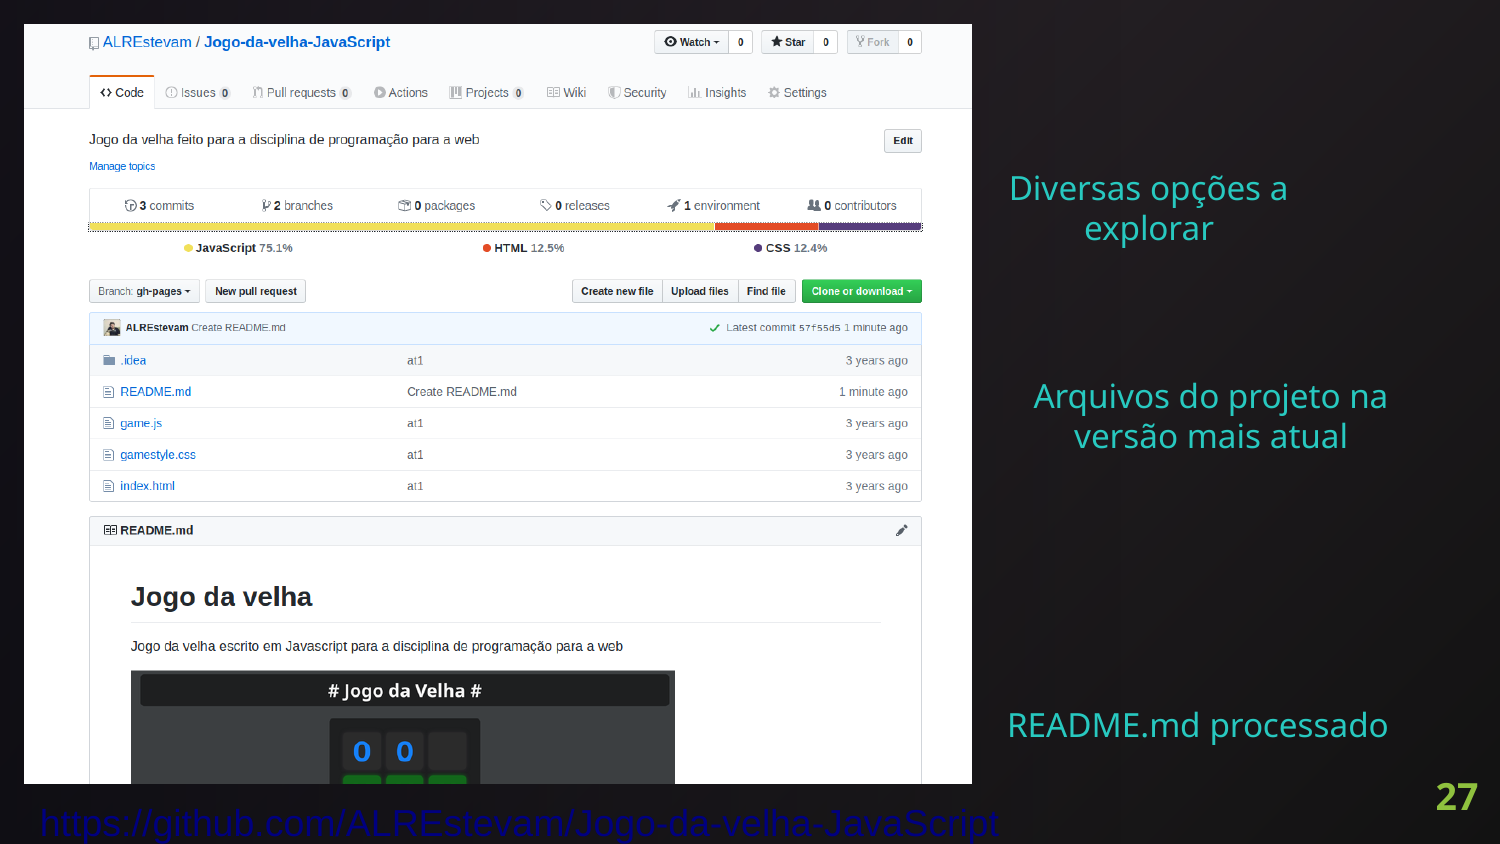

Diversas opções a explorar
Arquivos do projeto na versão mais atual
README.md processado
https://github.com/ALREstevam/Jogo-da-velha-JavaScript